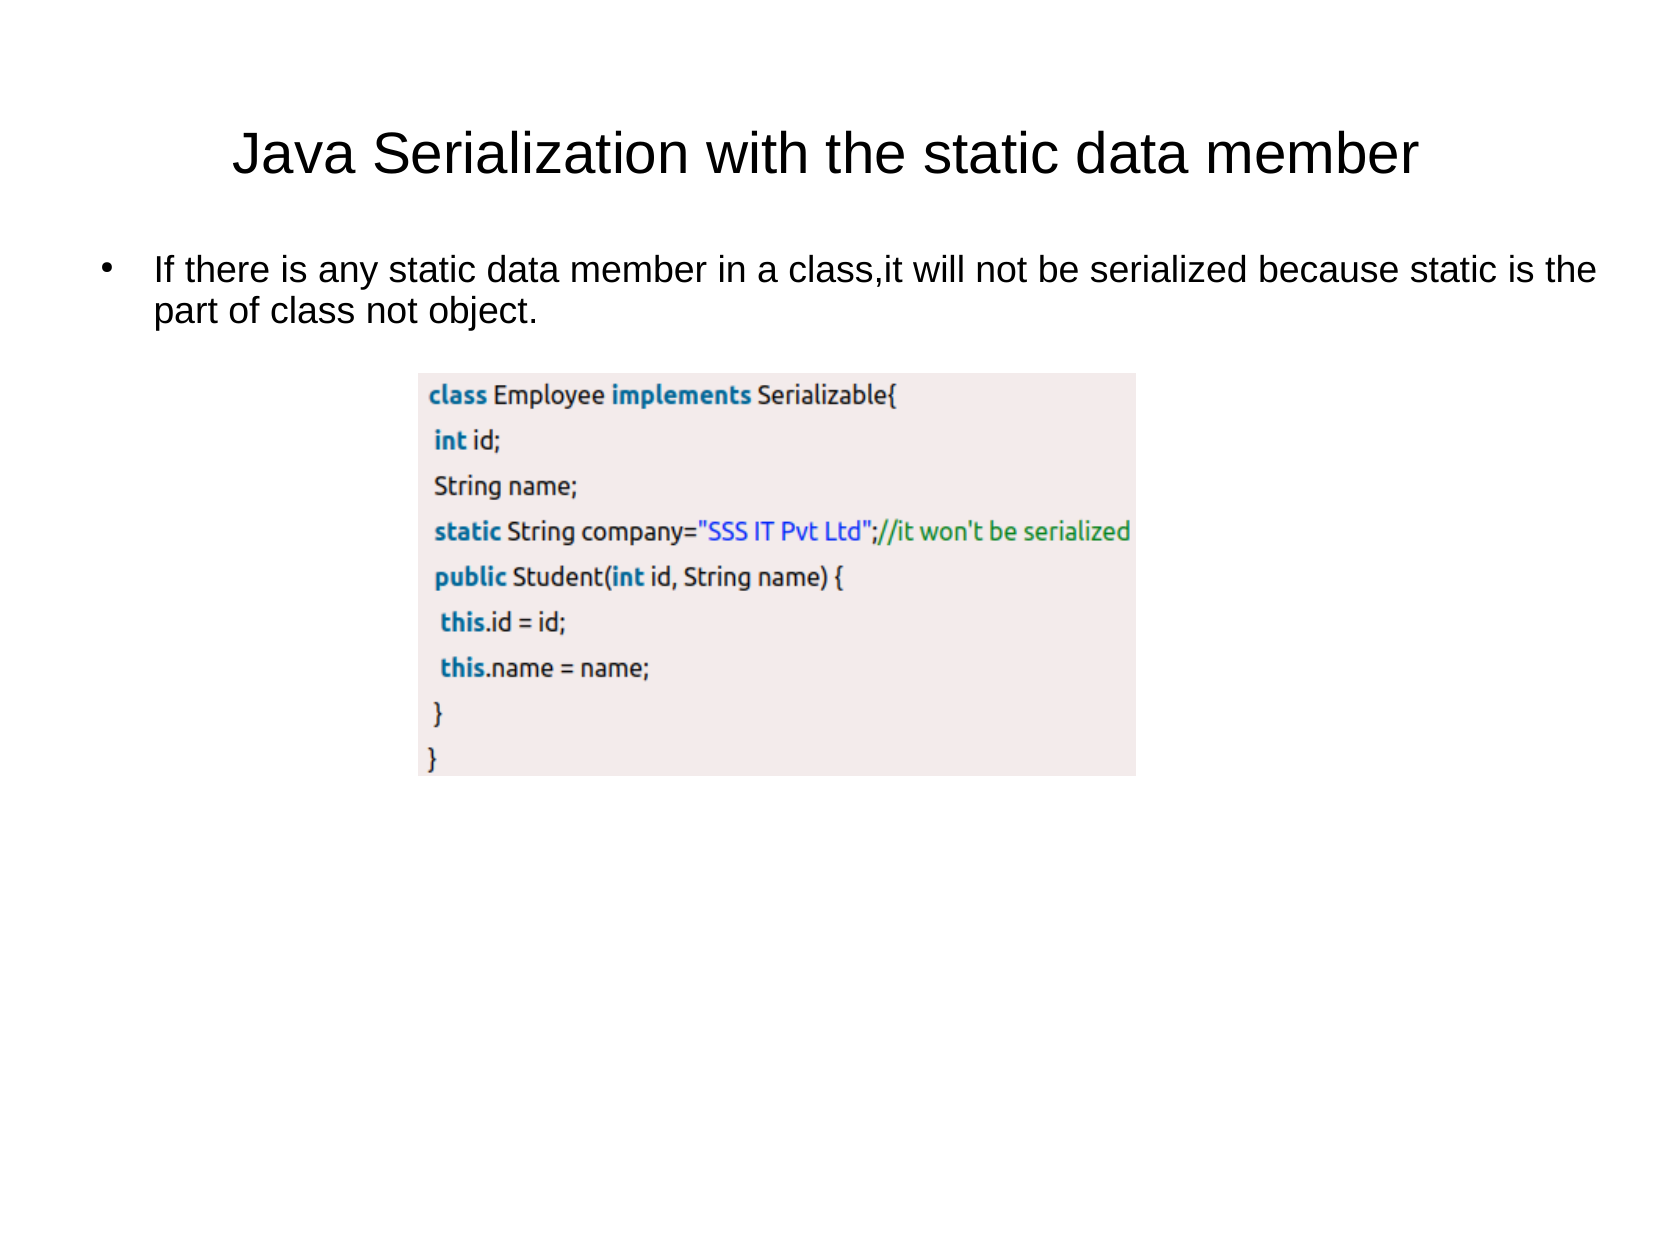

# Java Serialization with the static data member
If there is any static data member in a class,it will not be serialized because static is the
part of class not object.